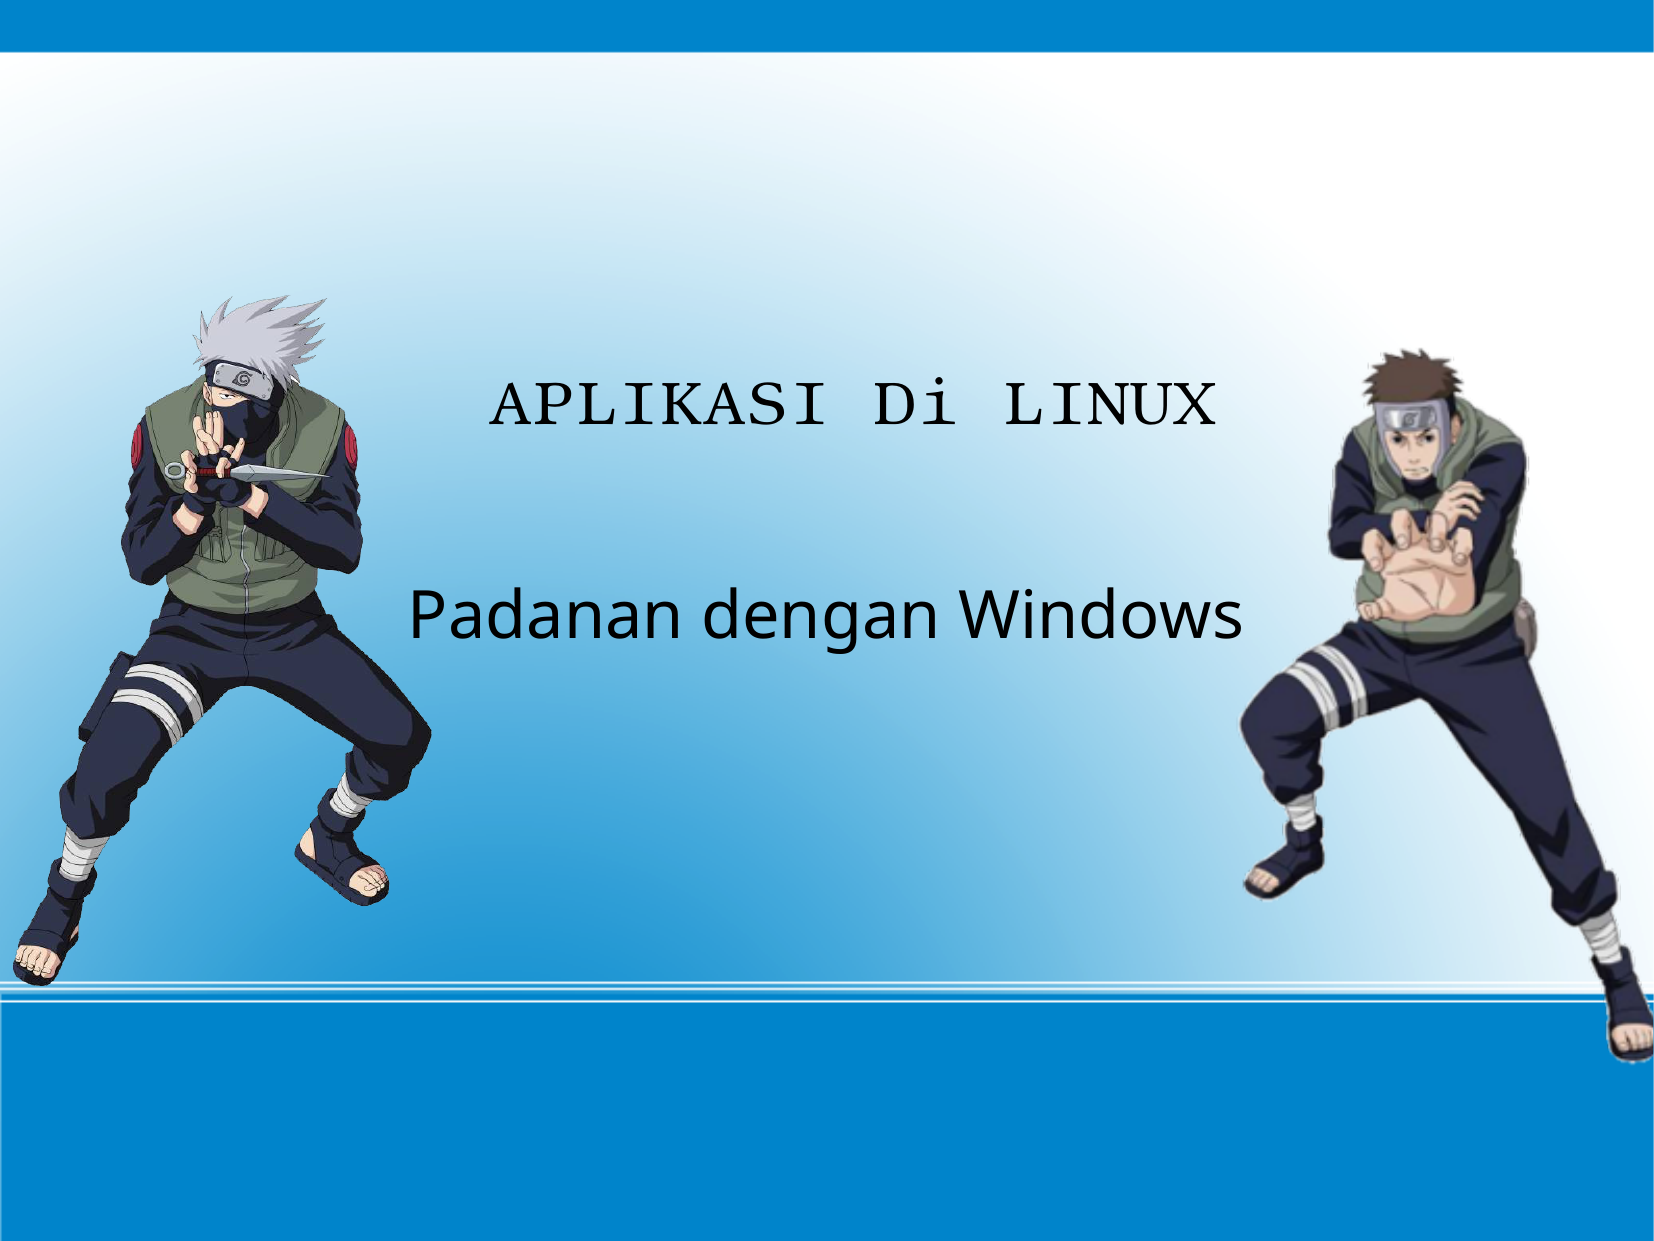

# APLIKASI Di LINUX
Padanan dengan Windows